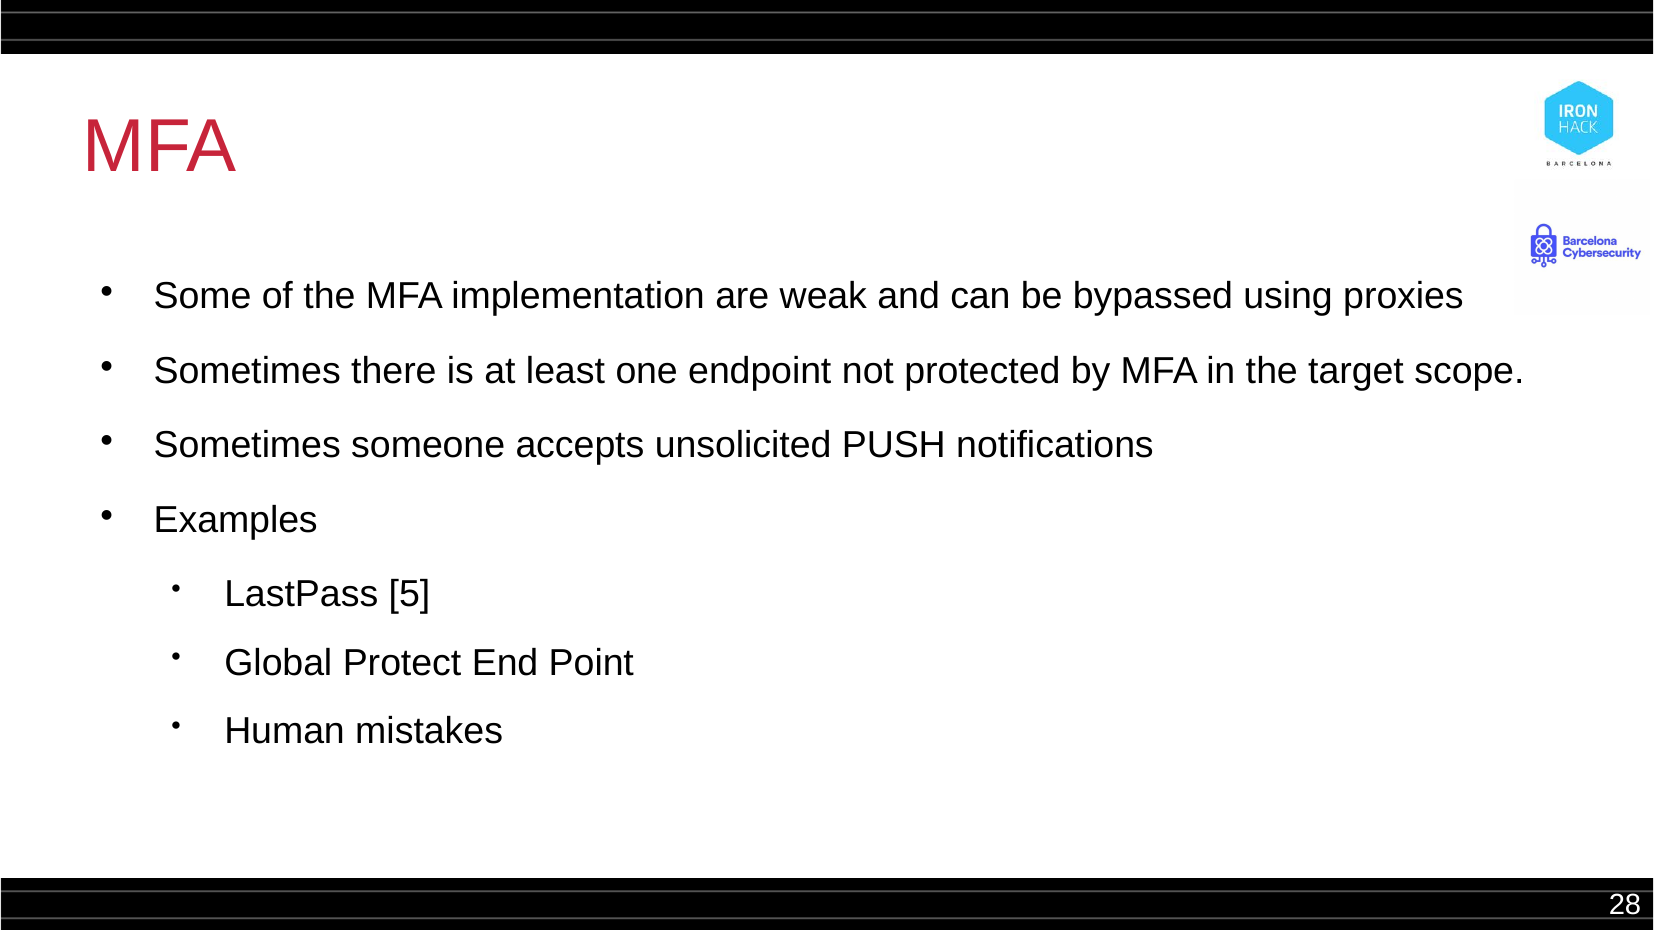

MFA
Some of the MFA implementation are weak and can be bypassed using proxies
Sometimes there is at least one endpoint not protected by MFA in the target scope.
Sometimes someone accepts unsolicited PUSH notifications
Examples
LastPass [5]
Global Protect End Point
Human mistakes